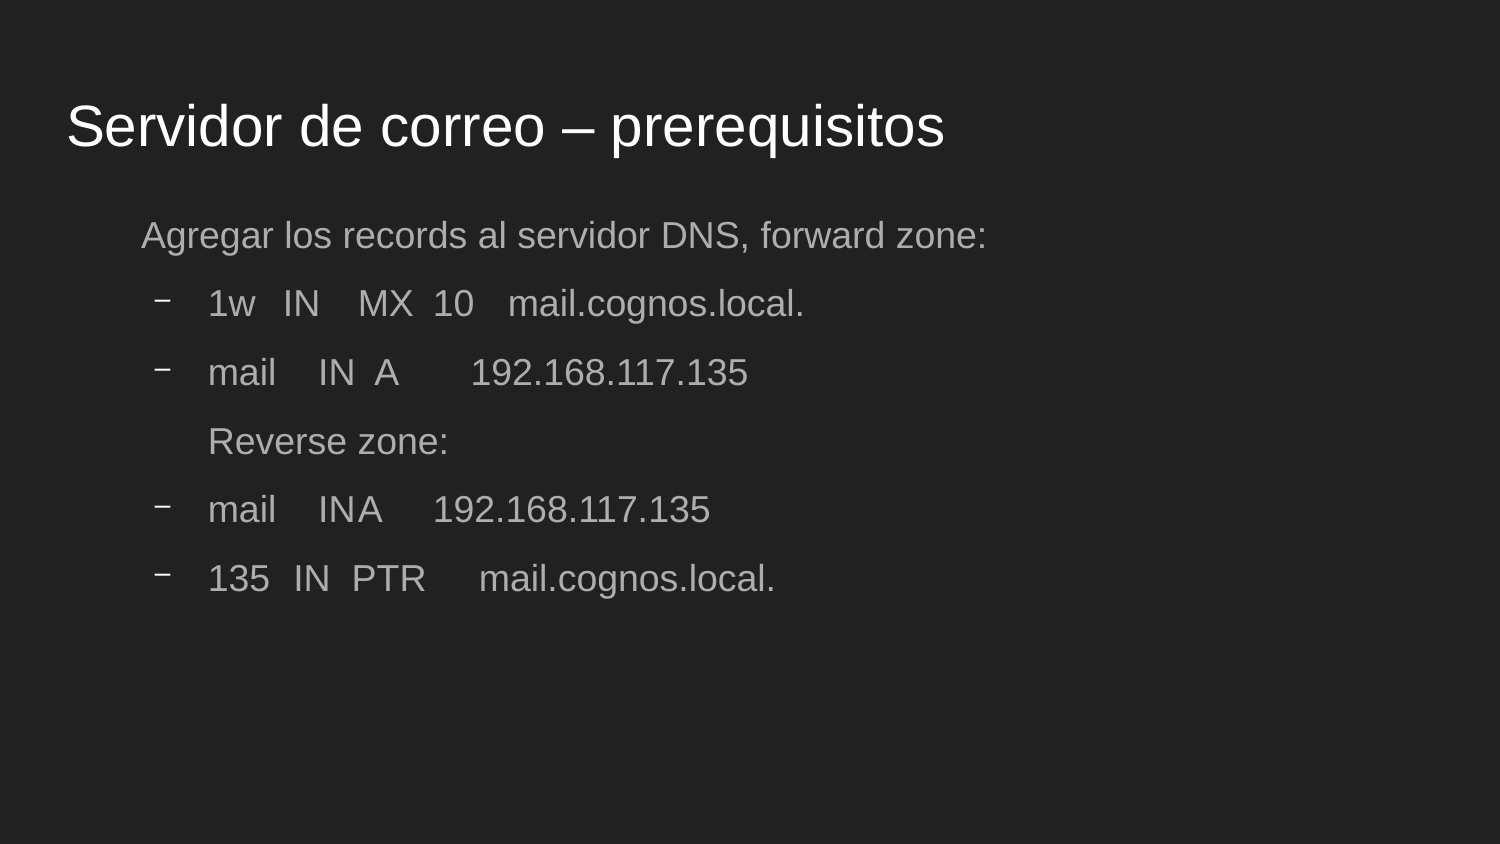

# Servidor de correo – prerequisitos
Agregar los records al servidor DNS, forward zone:
1w	IN	MX	10	mail.cognos.local.
mail IN A 192.168.117.135
Reverse zone:
mail IN	A	192.168.117.135
135	 IN PTR mail.cognos.local.